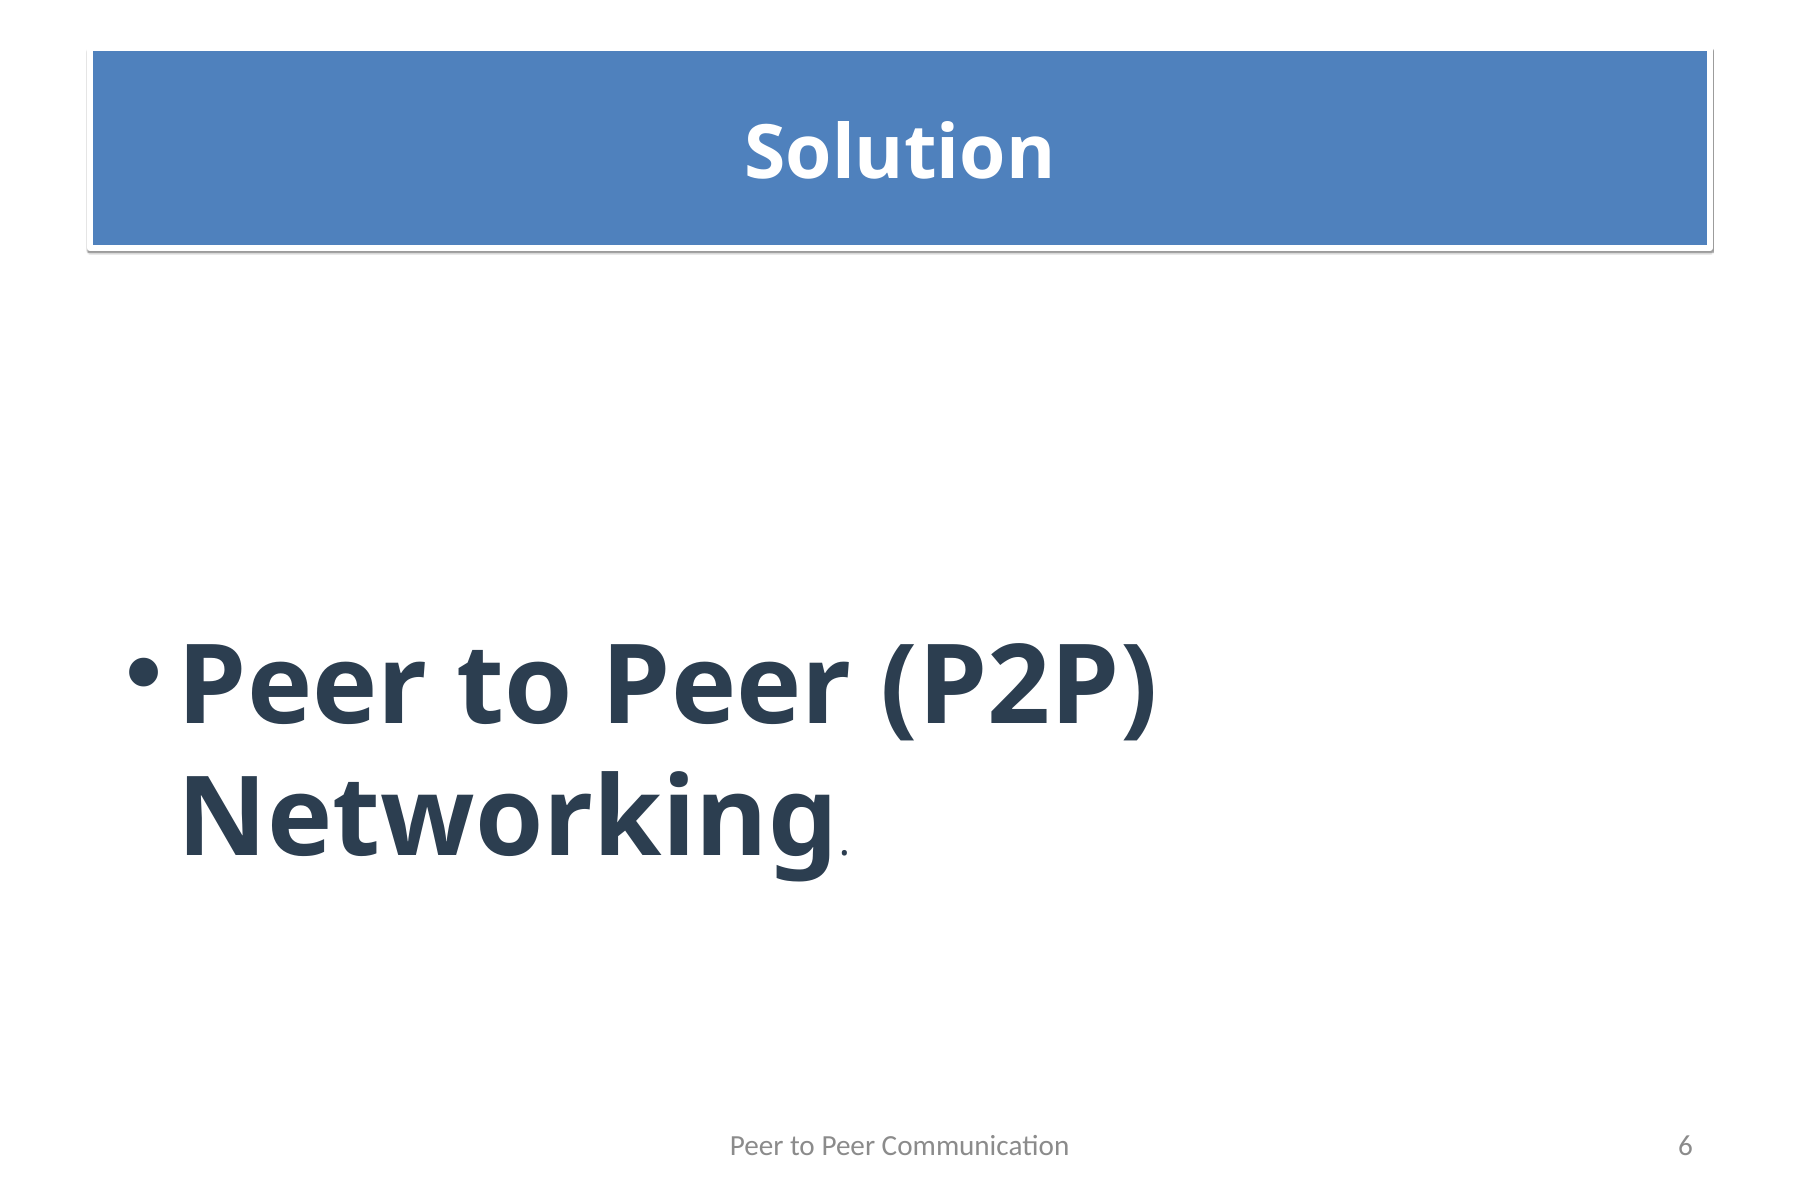

# Solution
Peer to Peer (P2P) Networking.
Peer to Peer Communication
6